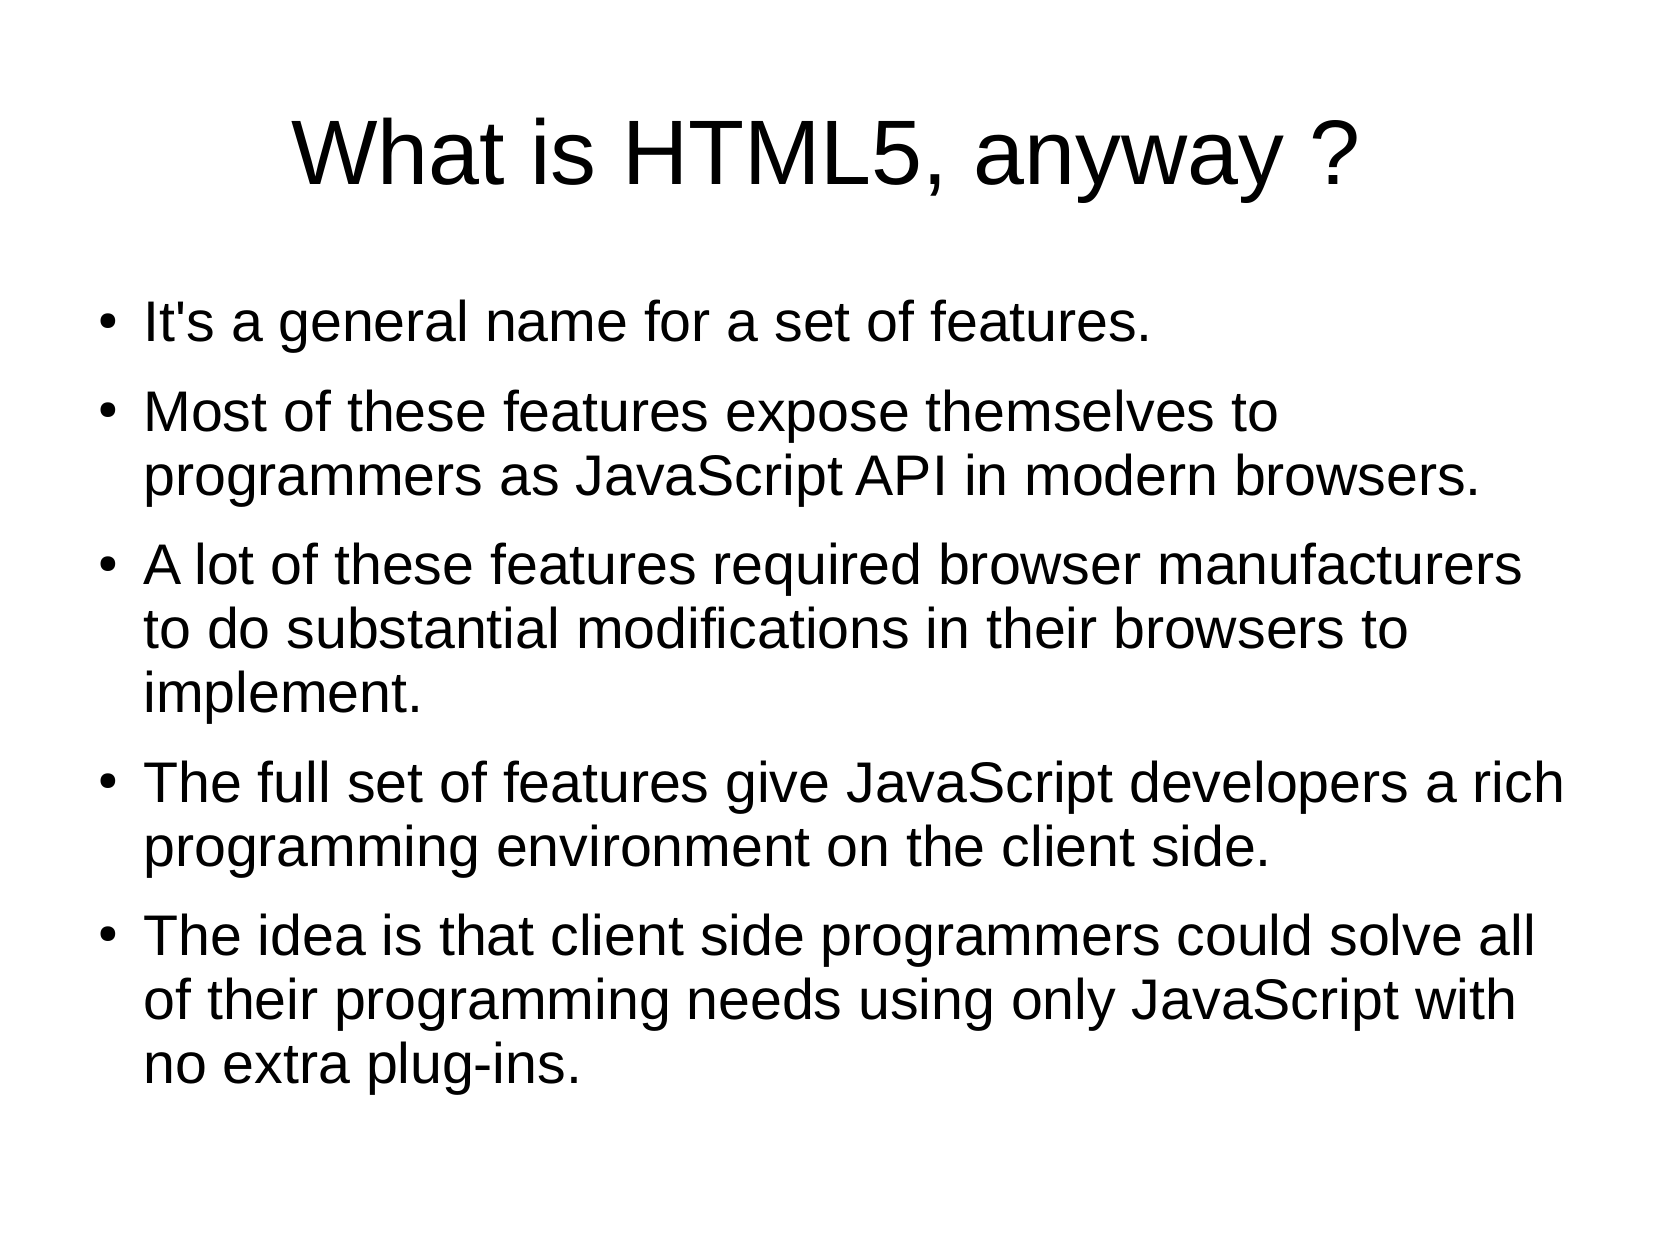

# What is HTML5, anyway ?
It's a general name for a set of features.
Most of these features expose themselves to programmers as JavaScript API in modern browsers.
A lot of these features required browser manufacturers to do substantial modifications in their browsers to implement.
The full set of features give JavaScript developers a rich programming environment on the client side.
The idea is that client side programmers could solve all of their programming needs using only JavaScript with no extra plug-ins.